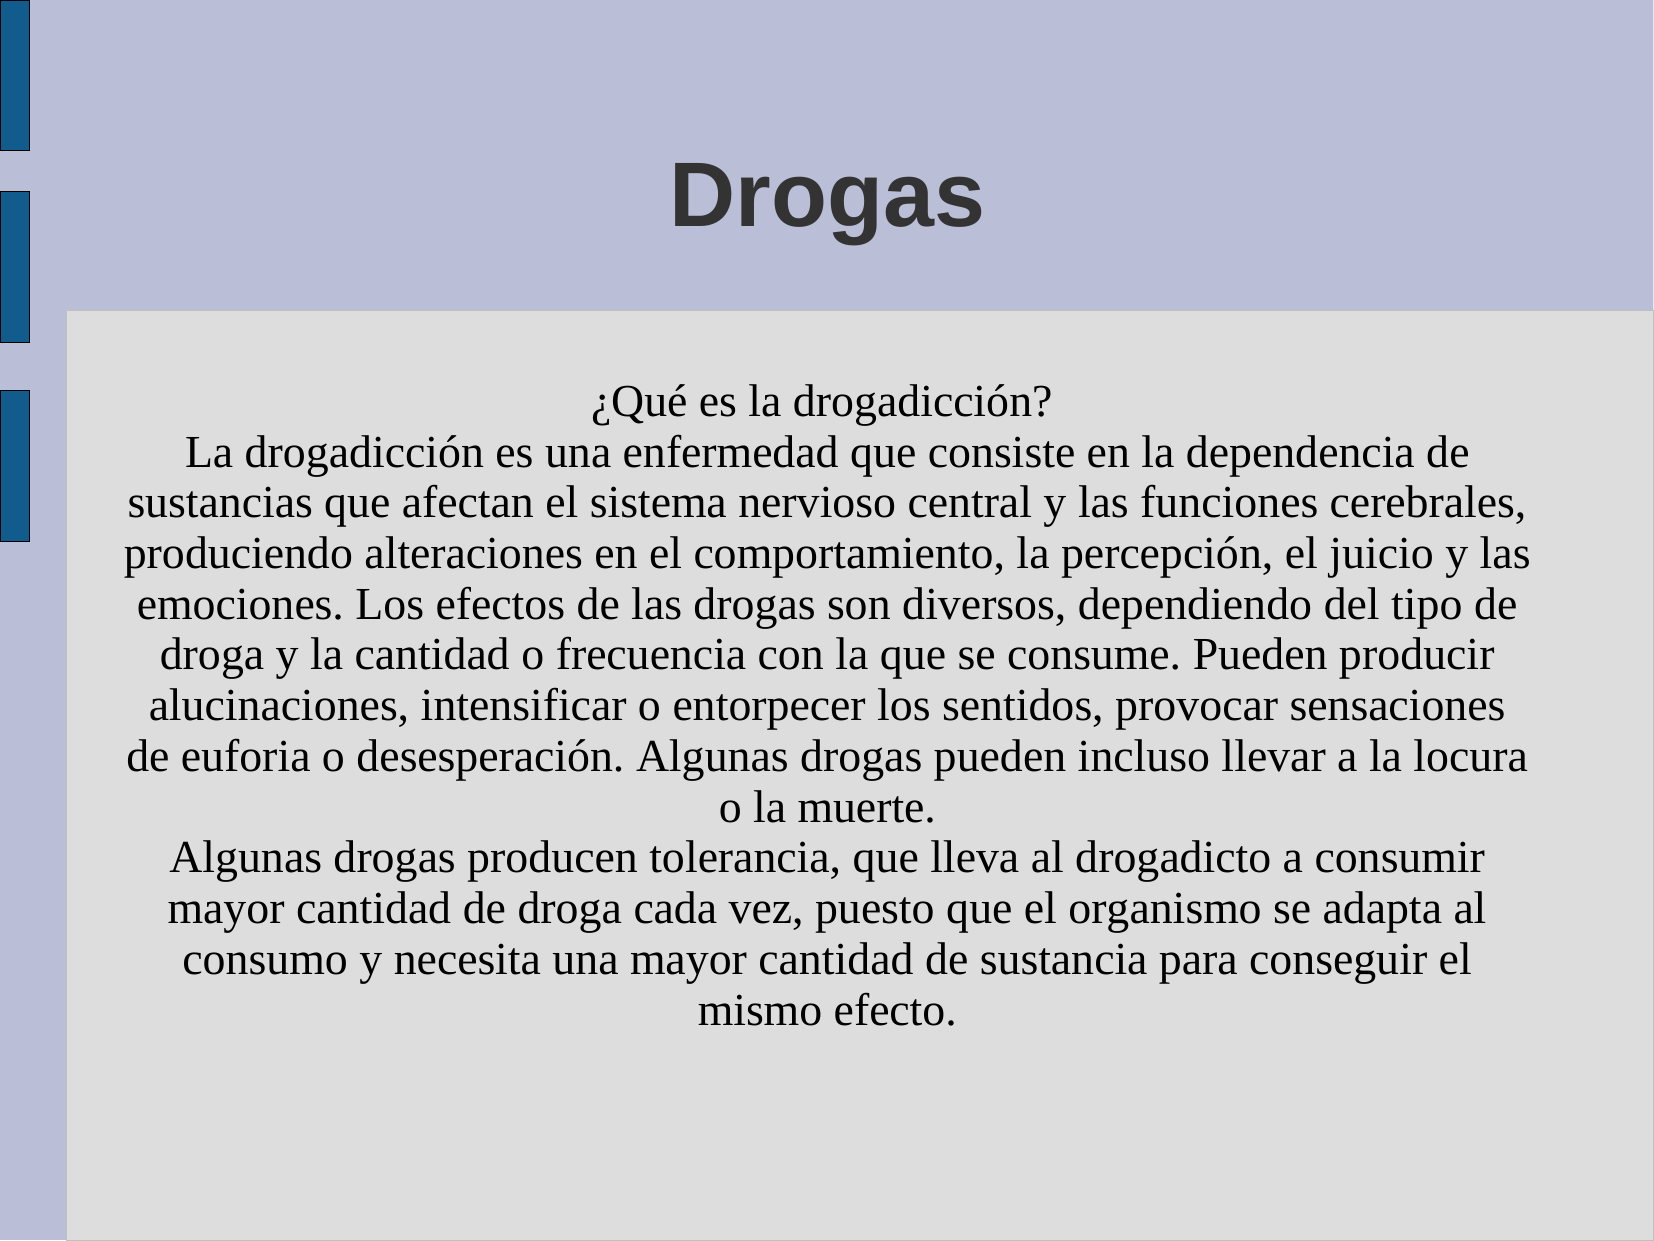

# Drogas
¿Qué es la drogadicción?
La drogadicción es una enfermedad que consiste en la dependencia de sustancias que afectan el sistema nervioso central y las funciones cerebrales, produciendo alteraciones en el comportamiento, la percepción, el juicio y las emociones. Los efectos de las drogas son diversos, dependiendo del tipo de droga y la cantidad o frecuencia con la que se consume. Pueden producir alucinaciones, intensificar o entorpecer los sentidos, provocar sensaciones de euforia o desesperación. Algunas drogas pueden incluso llevar a la locura o la muerte.
Algunas drogas producen tolerancia, que lleva al drogadicto a consumir mayor cantidad de droga cada vez, puesto que el organismo se adapta al consumo y necesita una mayor cantidad de sustancia para conseguir el mismo efecto.